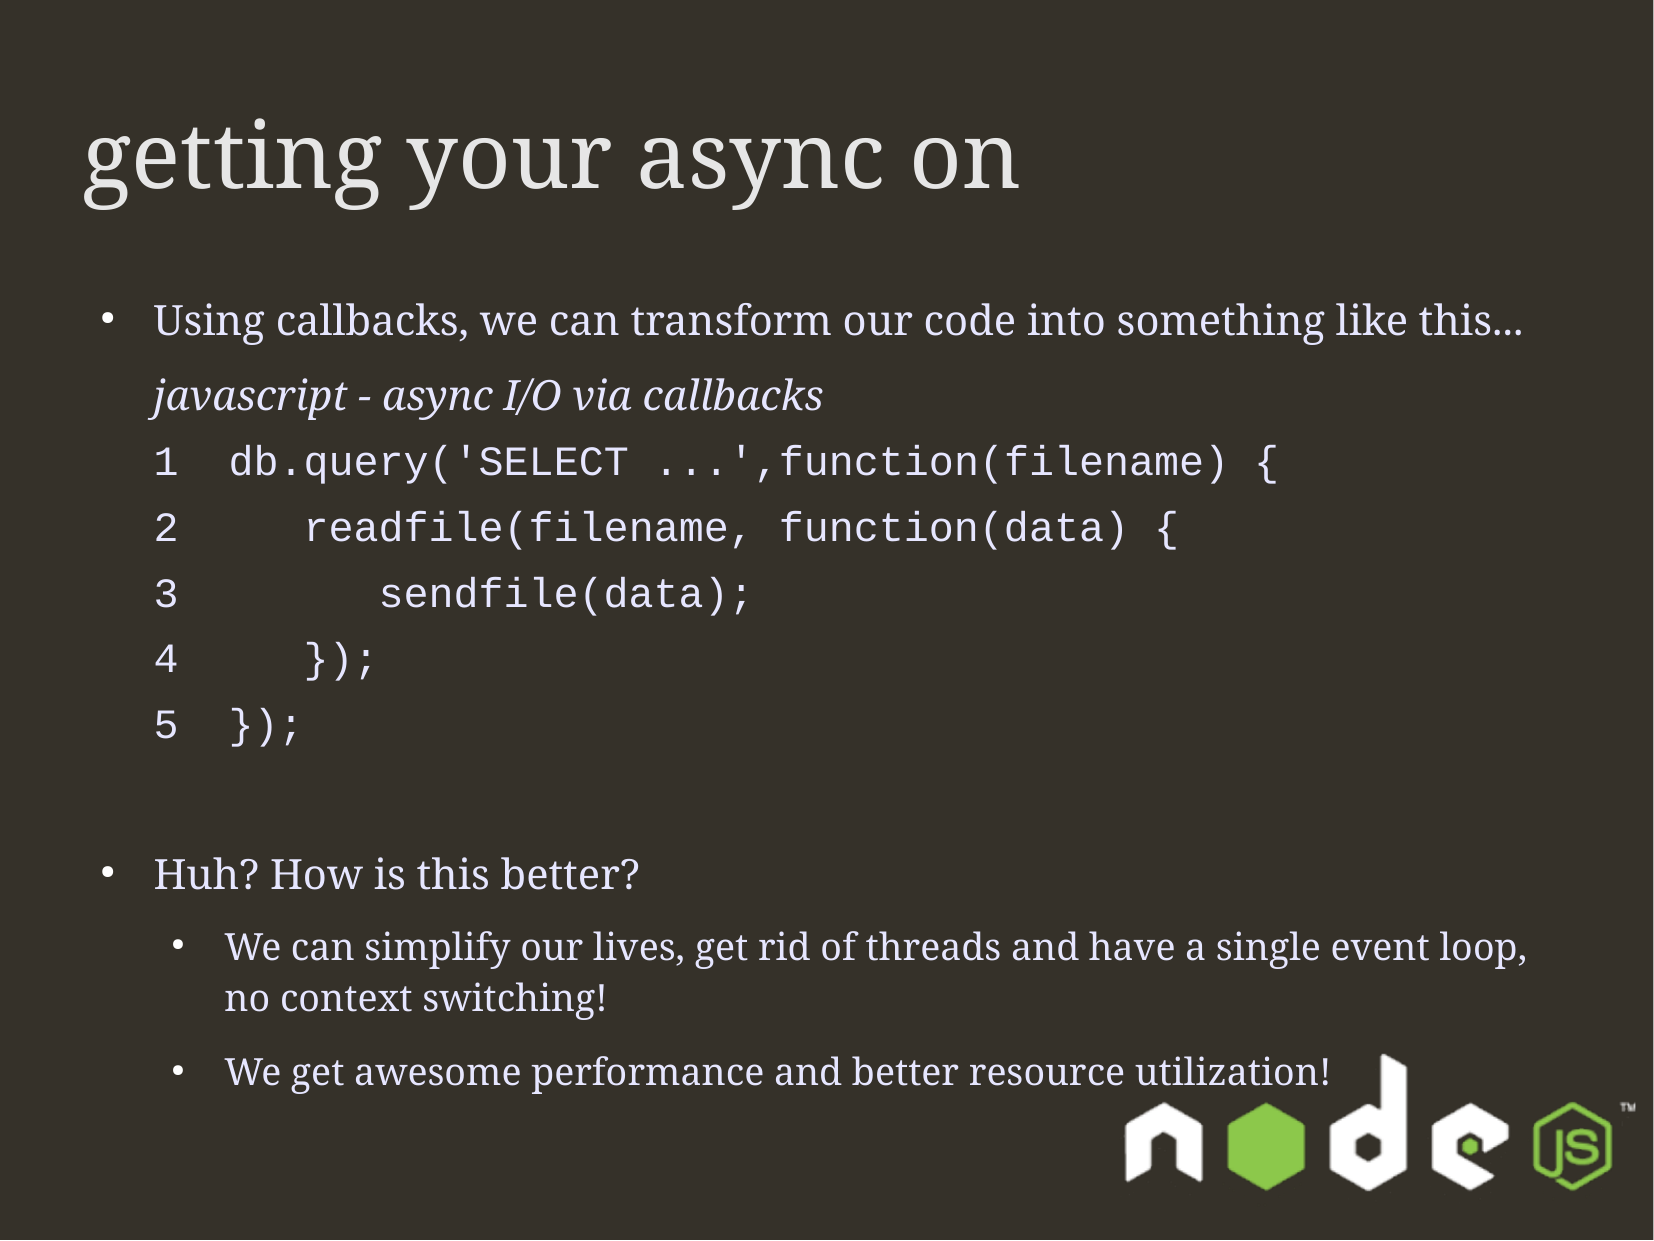

# getting your async on
Using callbacks, we can transform our code into something like this...
javascript - async I/O via callbacks
1	db.query('SELECT ...',function(filename) {
2		readfile(filename, function(data) {
3 			sendfile(data);
4 	});
5	});
Huh? How is this better?
We can simplify our lives, get rid of threads and have a single event loop, no context switching!
We get awesome performance and better resource utilization!